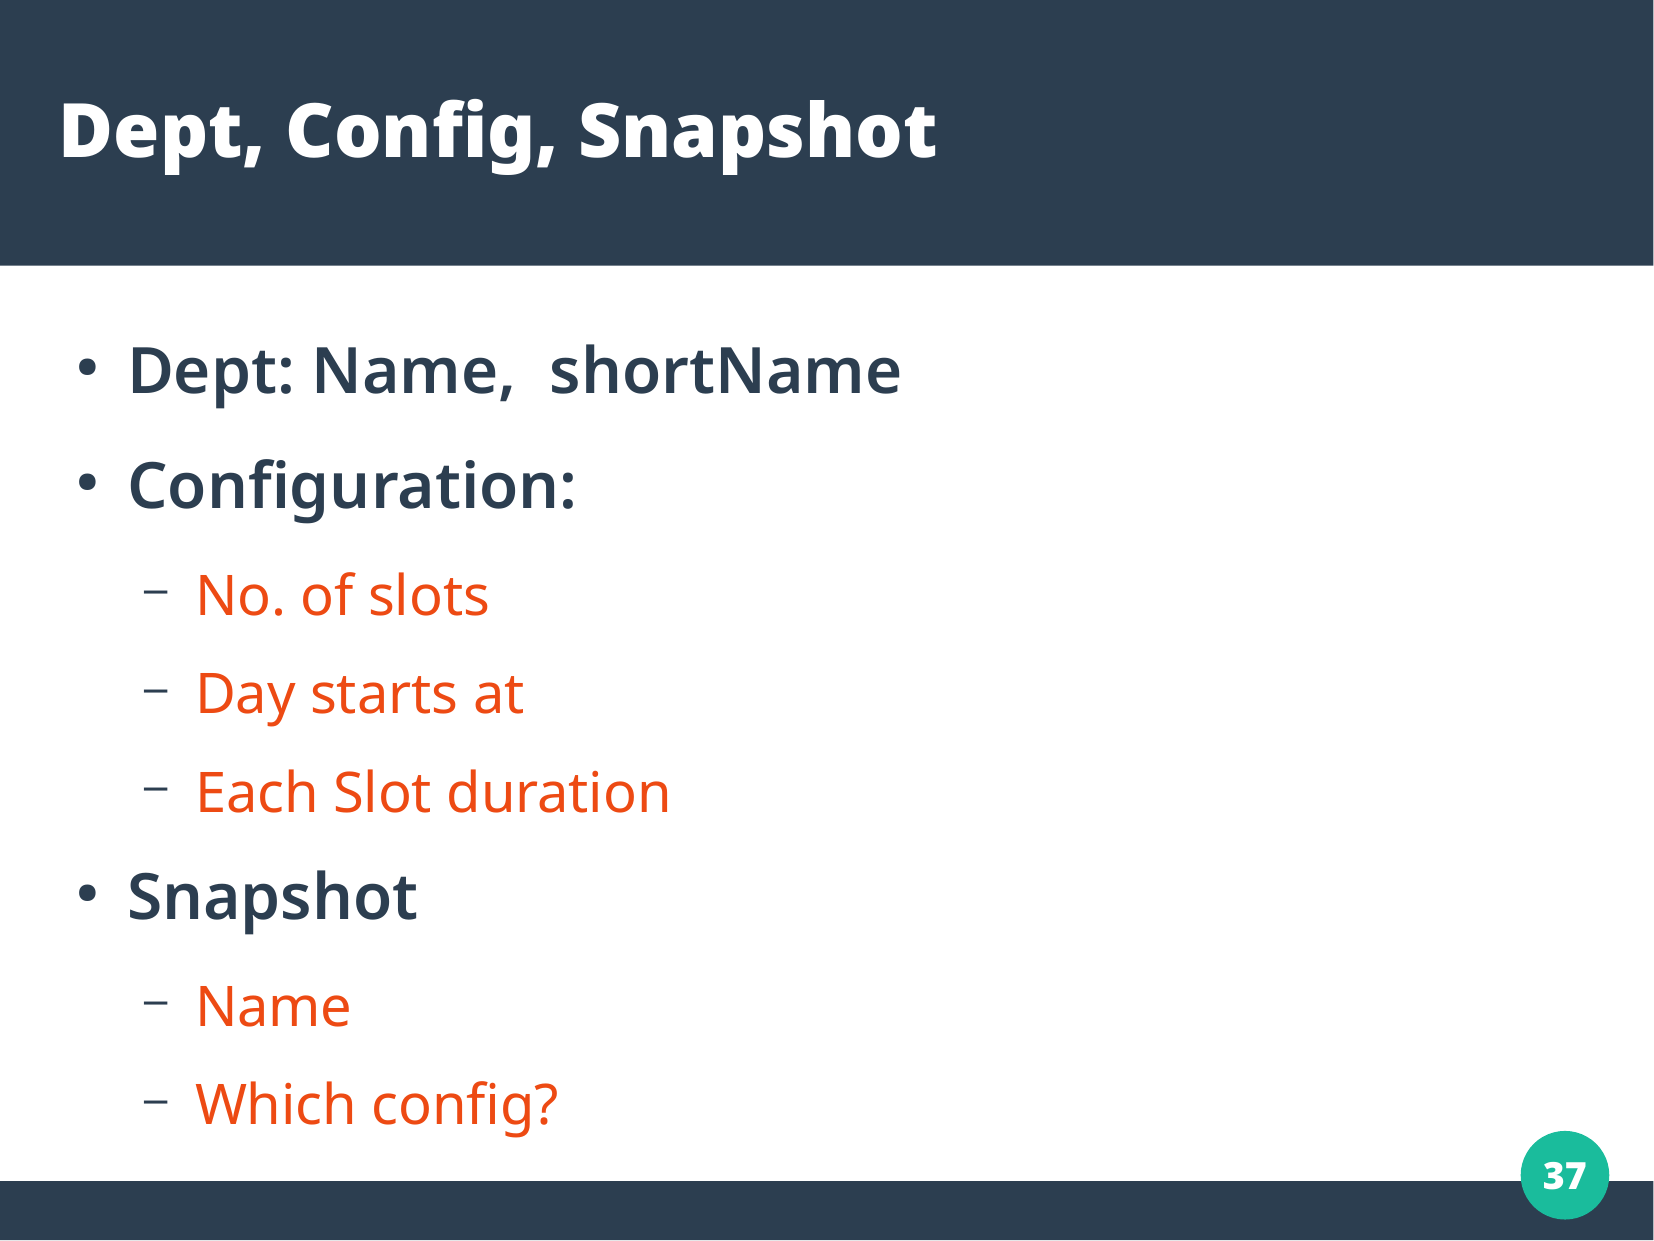

# Dept, Config, Snapshot
Dept: Name, shortName
Configuration:
No. of slots
Day starts at
Each Slot duration
Snapshot
Name
Which config?
37